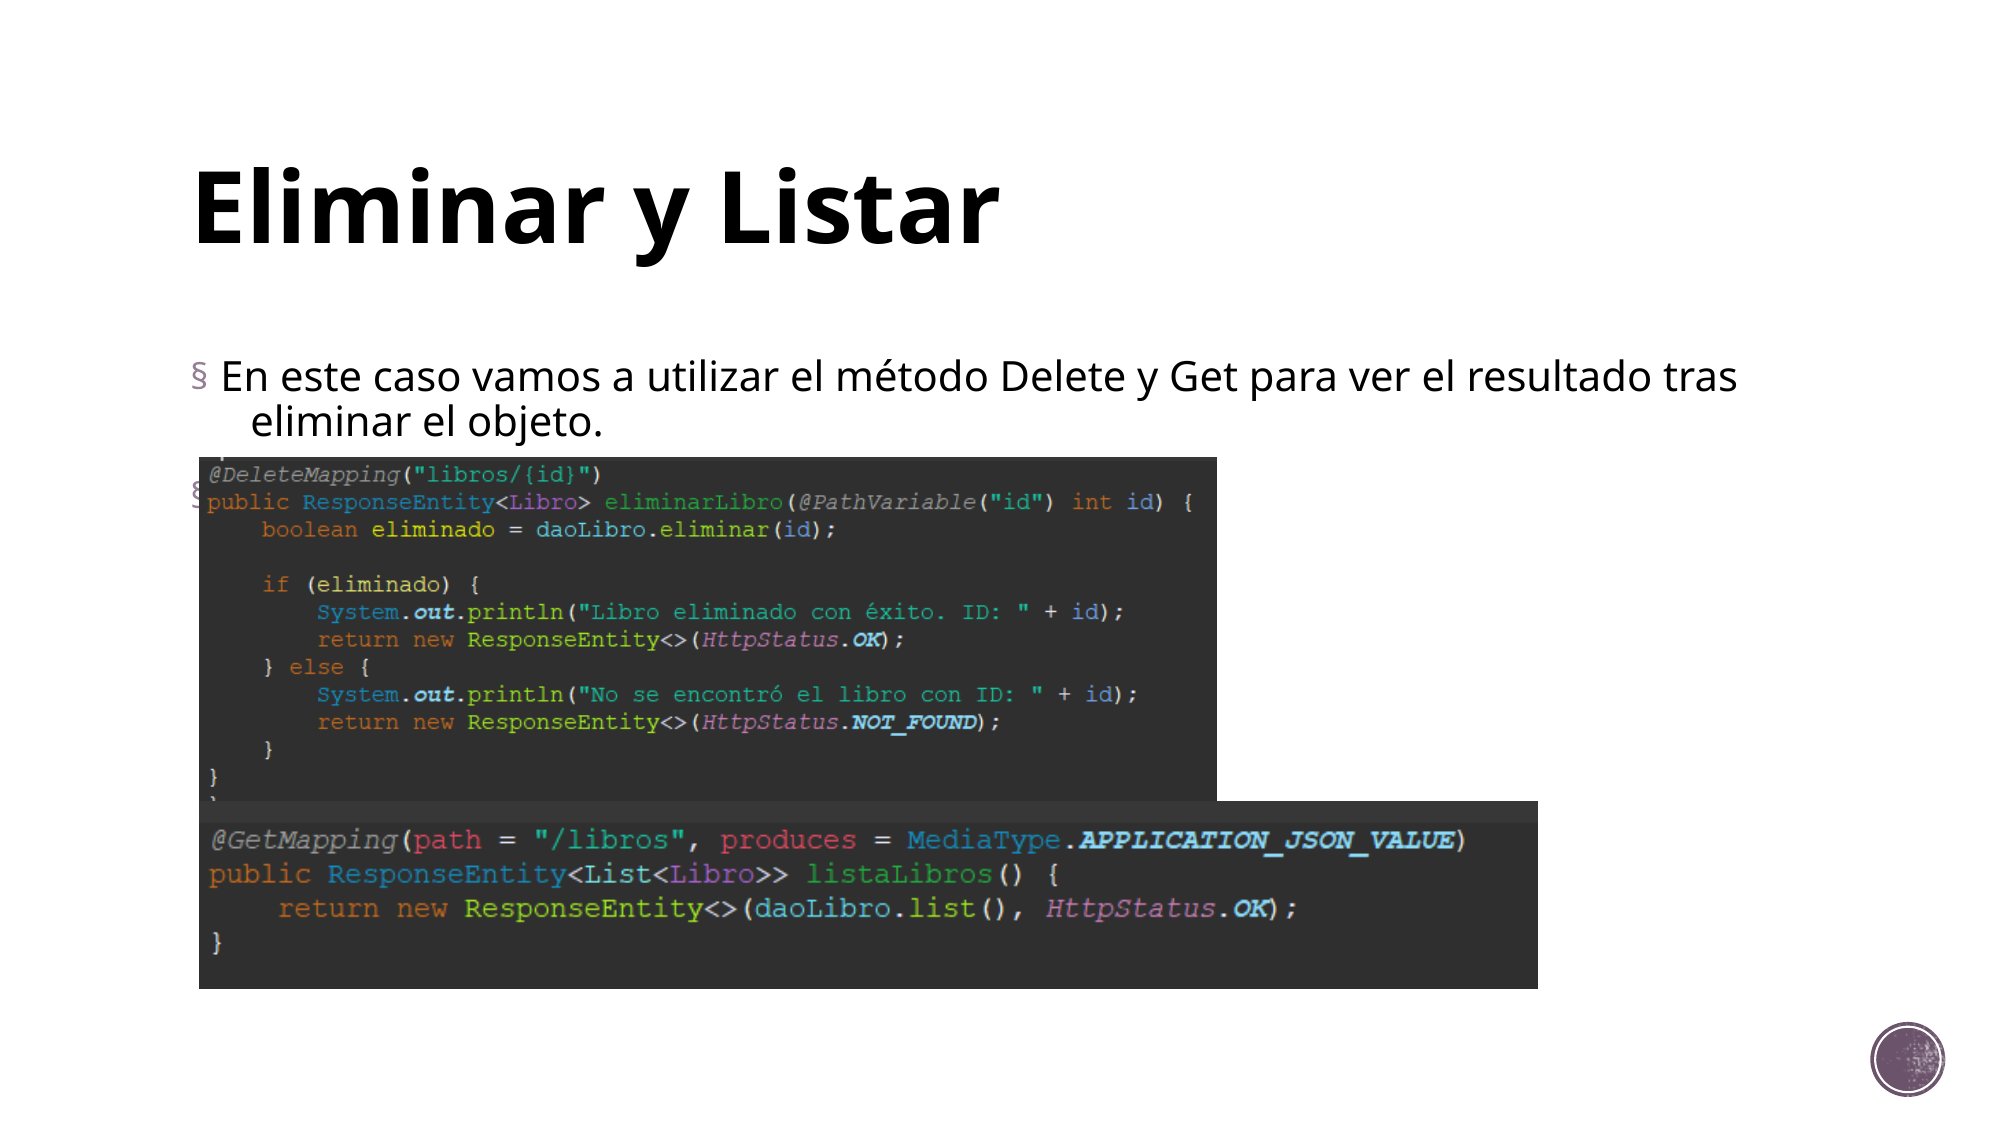

# Eliminar y Listar
En este caso vamos a utilizar el método Delete y Get para ver el resultado tras eliminar el objeto.